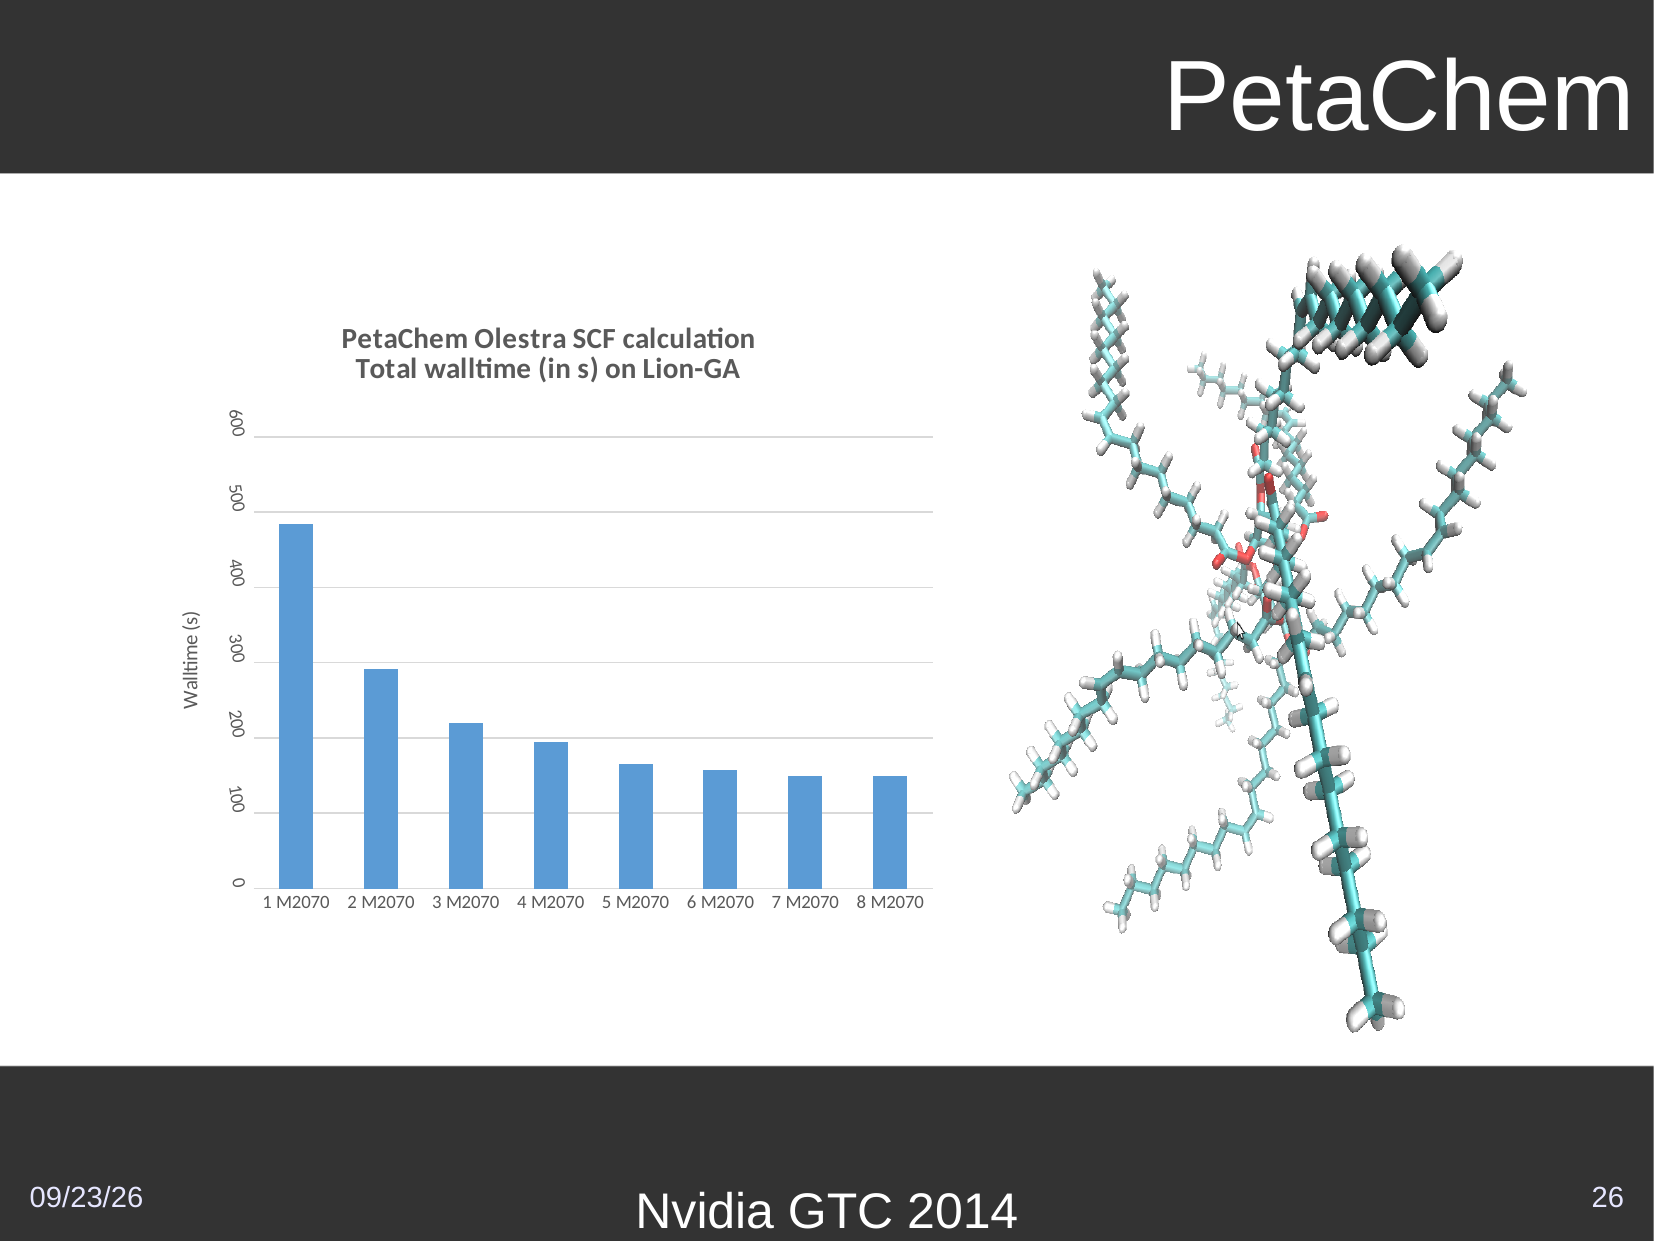

# PetaChem
### Chart: PetaChem Olestra SCF calculation
Total walltime (in s) on Lion-GA
| Category | |
|---|---|
| 1 M2070 | 484.0 |
| 2 M2070 | 292.0 |
| 3 M2070 | 220.0 |
| 4 M2070 | 194.0 |
| 5 M2070 | 166.0 |
| 6 M2070 | 158.0 |
| 7 M2070 | 149.0 |
| 8 M2070 | 149.0 |
26
Nvidia GTC 2014